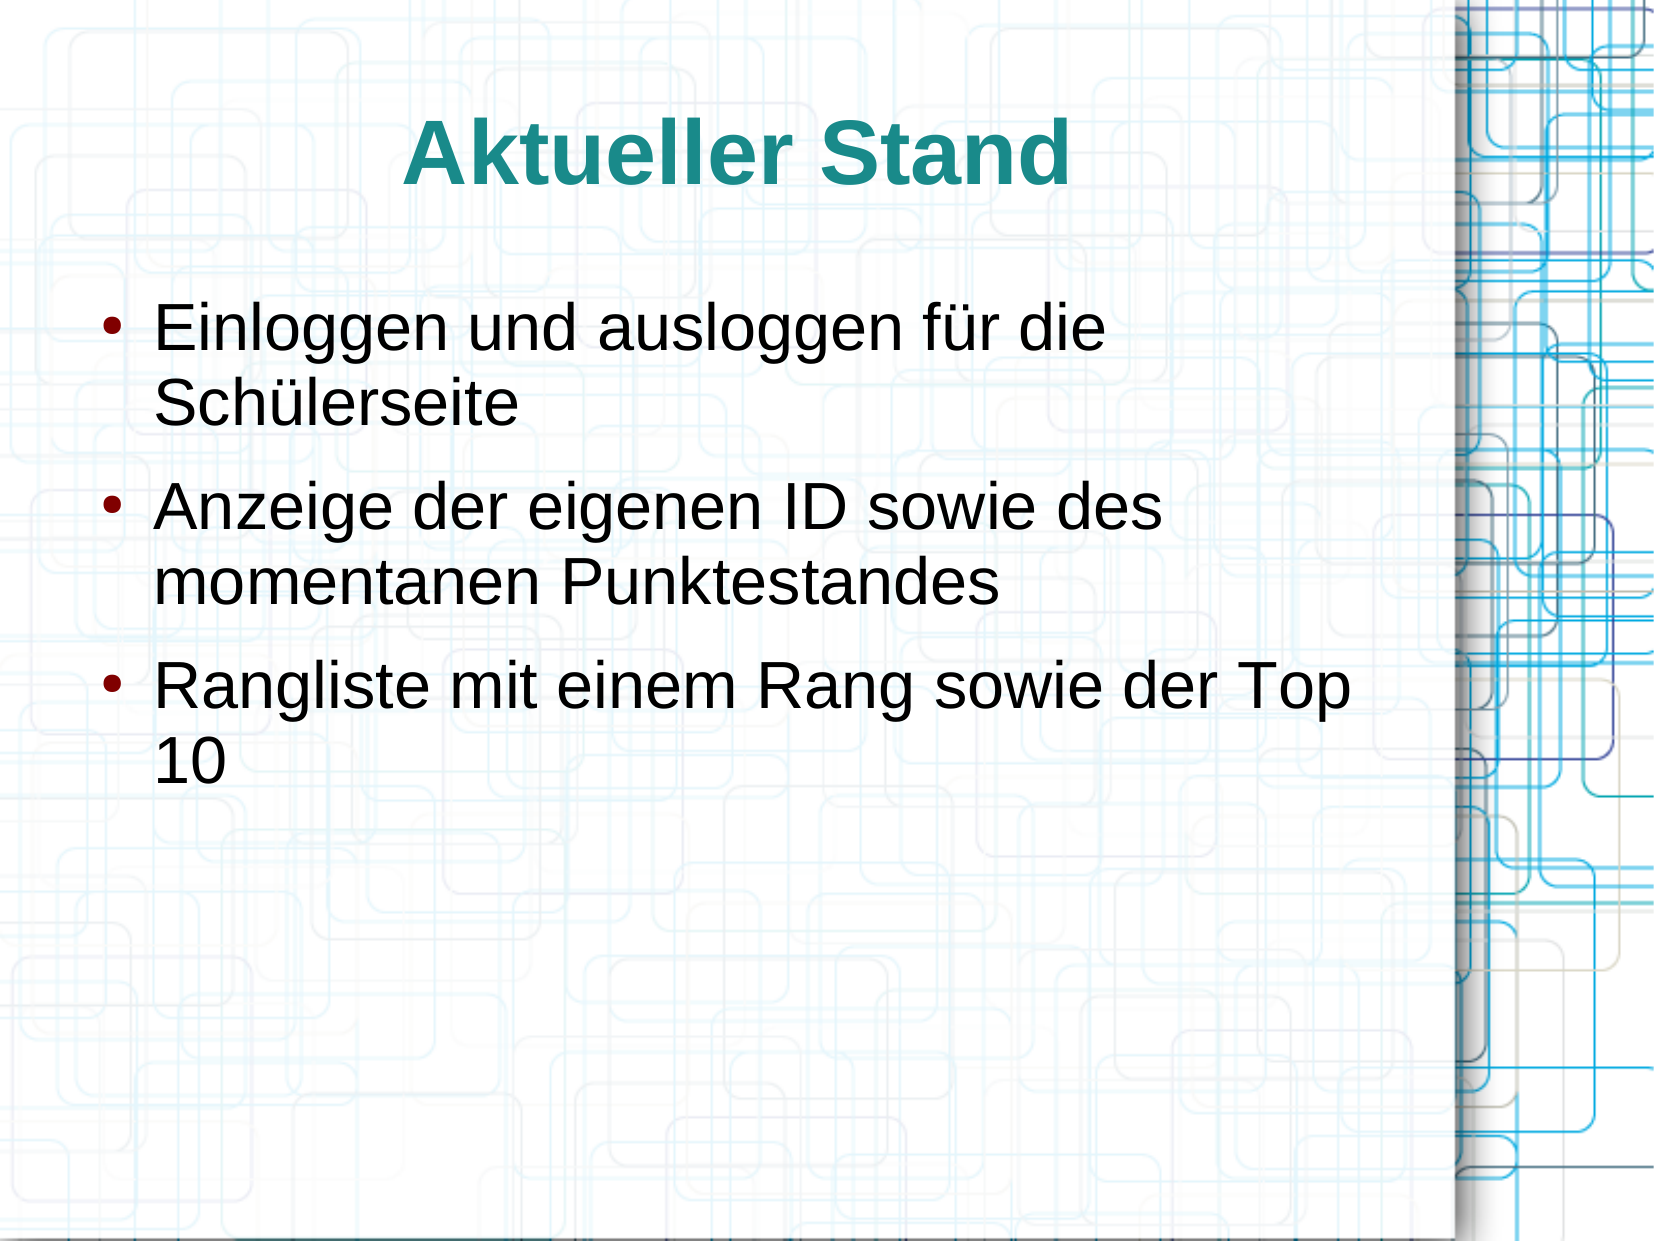

# Aktueller Stand
Einloggen und ausloggen für die Schülerseite
Anzeige der eigenen ID sowie des momentanen Punktestandes
Rangliste mit einem Rang sowie der Top 10